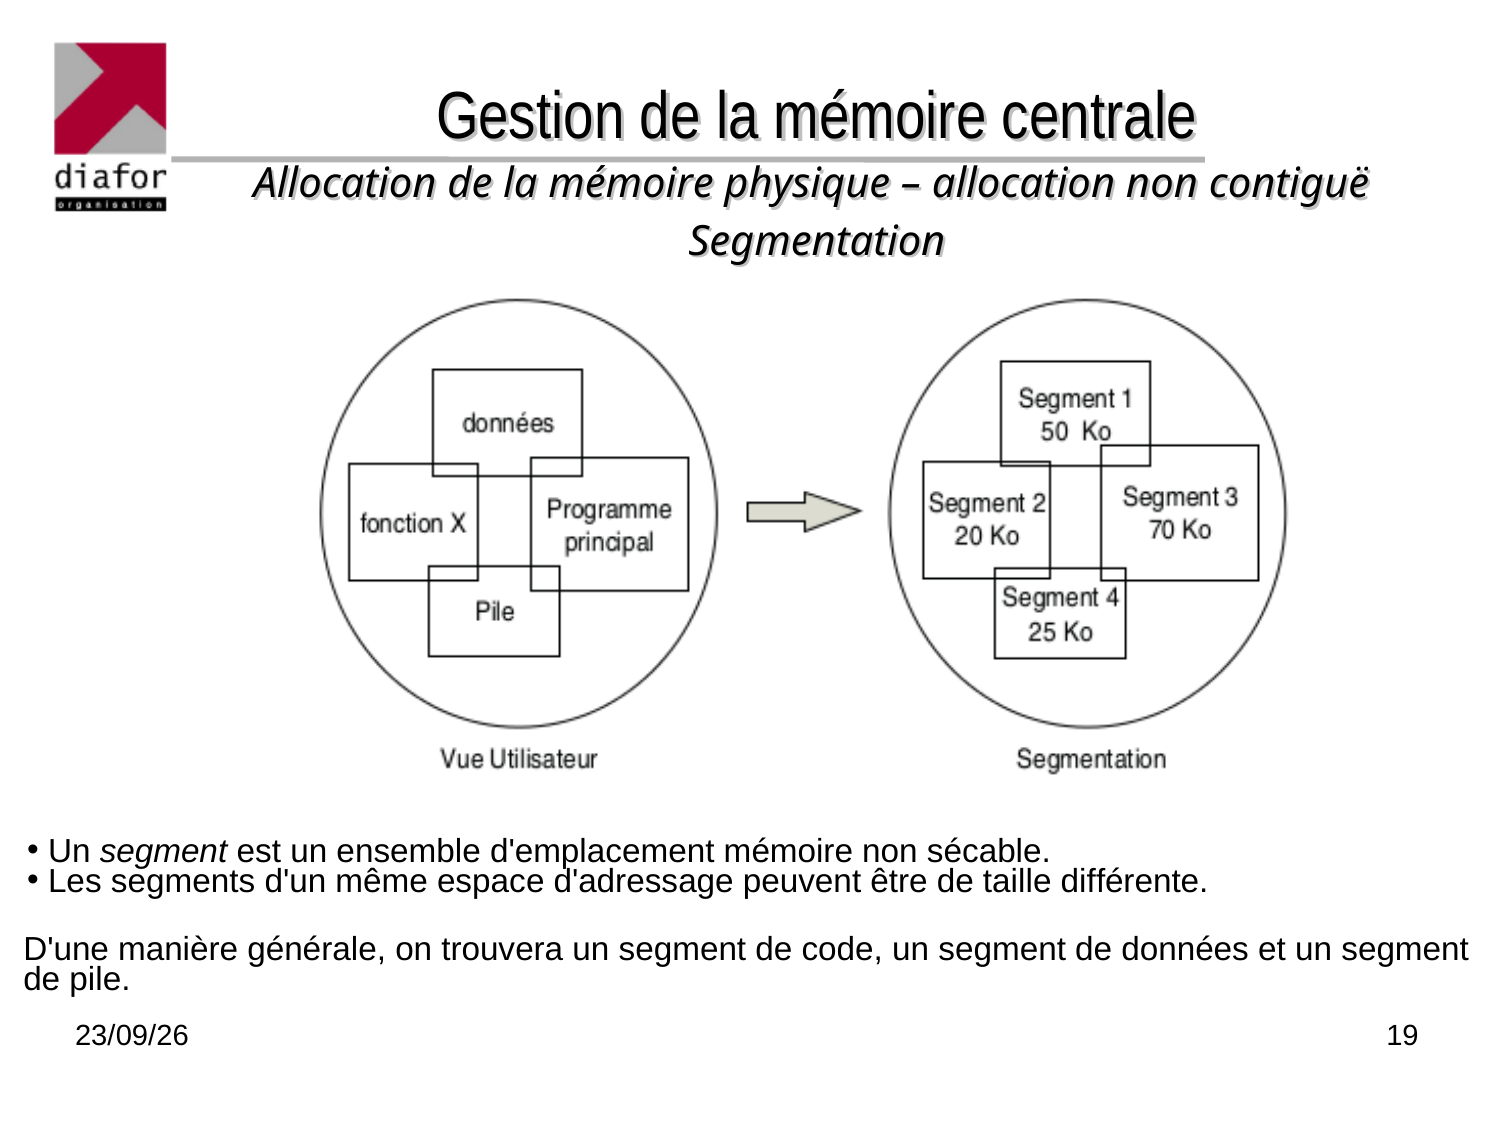

# Gestion de la mémoire centrale Allocation de la mémoire physique – allocation non contiguë Segmentation
 Un segment est un ensemble d'emplacement mémoire non sécable.
 Les segments d'un même espace d'adressage peuvent être de taille différente.
D'une manière générale, on trouvera un segment de code, un segment de données et un segment
de pile.
19